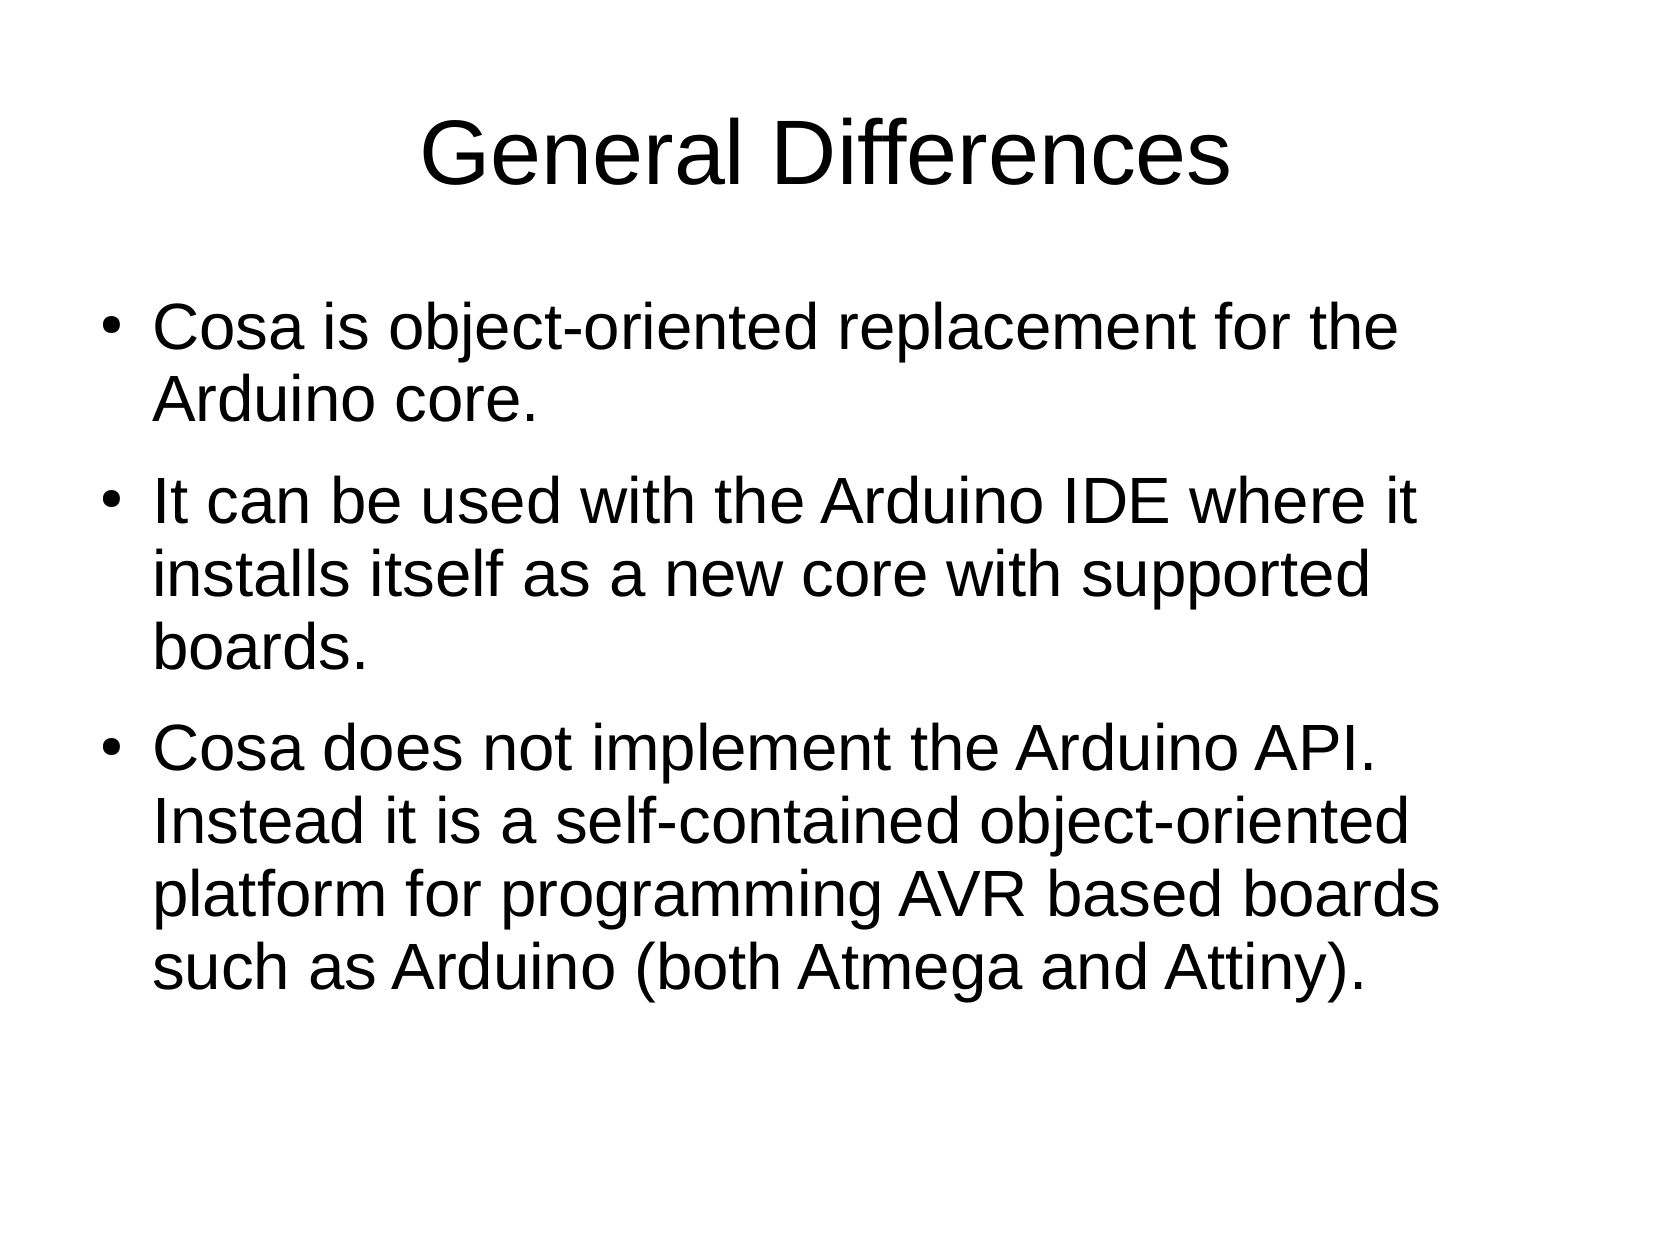

# General Differences
Cosa is object-oriented replacement for the Arduino core.
It can be used with the Arduino IDE where it installs itself as a new core with supported boards.
Cosa does not implement the Arduino API. Instead it is a self-contained object-oriented platform for programming AVR based boards such as Arduino (both Atmega and Attiny).